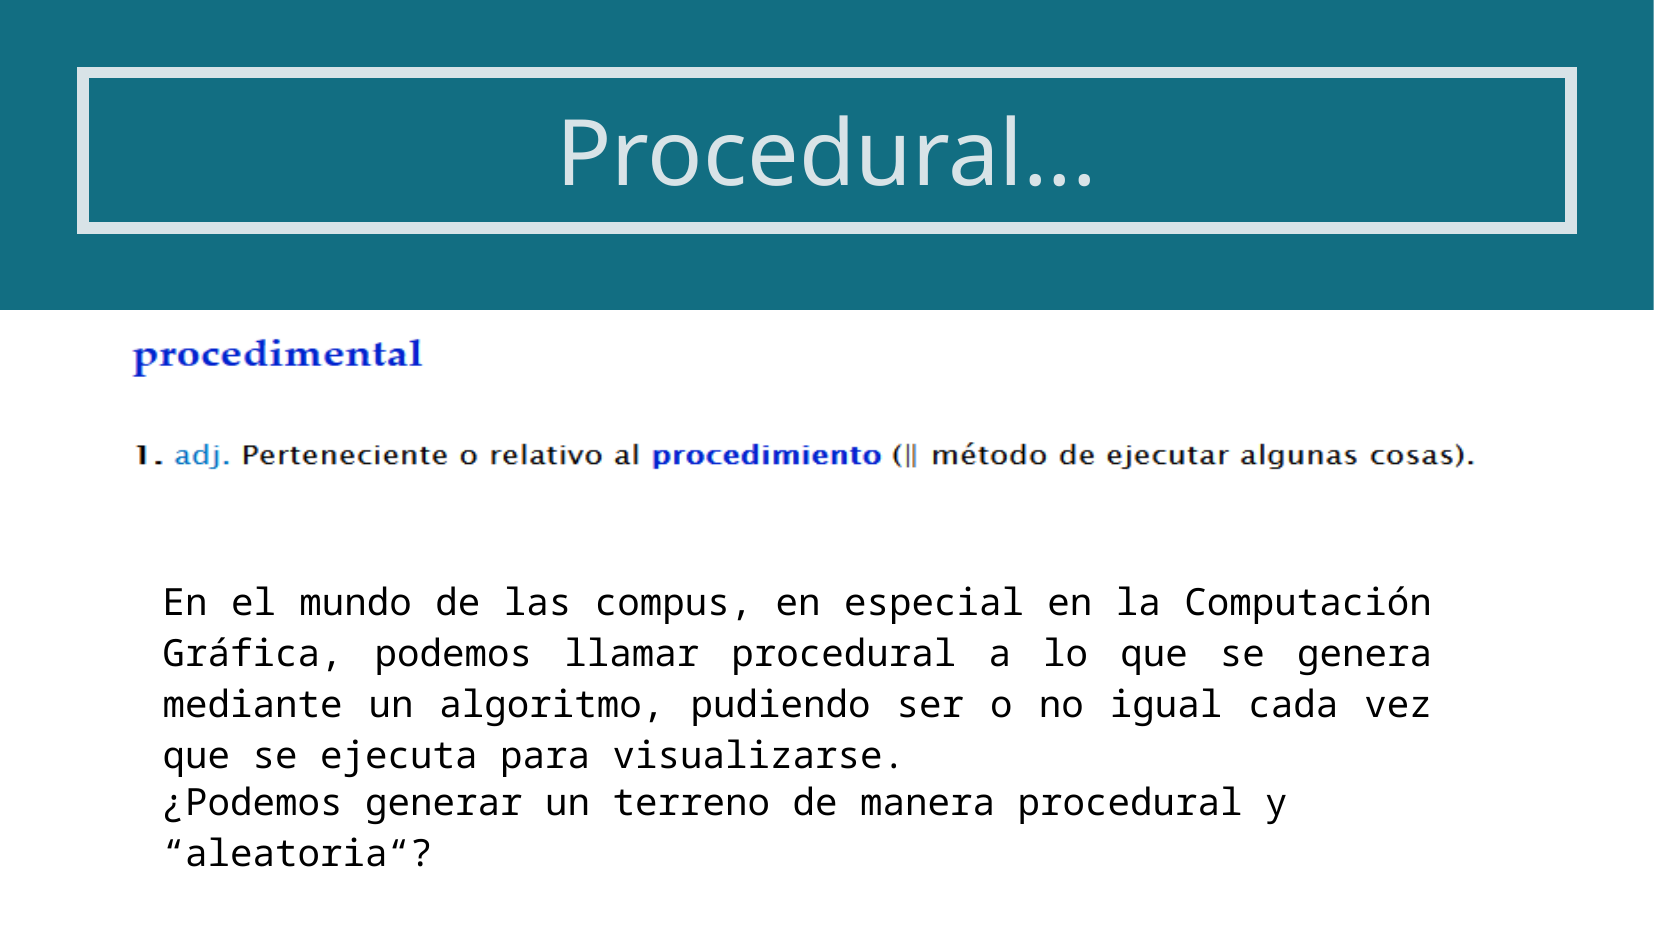

# Procedural...
En el mundo de las compus, en especial en la Computación Gráfica, podemos llamar procedural a lo que se genera mediante un algoritmo, pudiendo ser o no igual cada vez que se ejecuta para visualizarse.
¿Podemos generar un terreno de manera procedural y “aleatoria“?